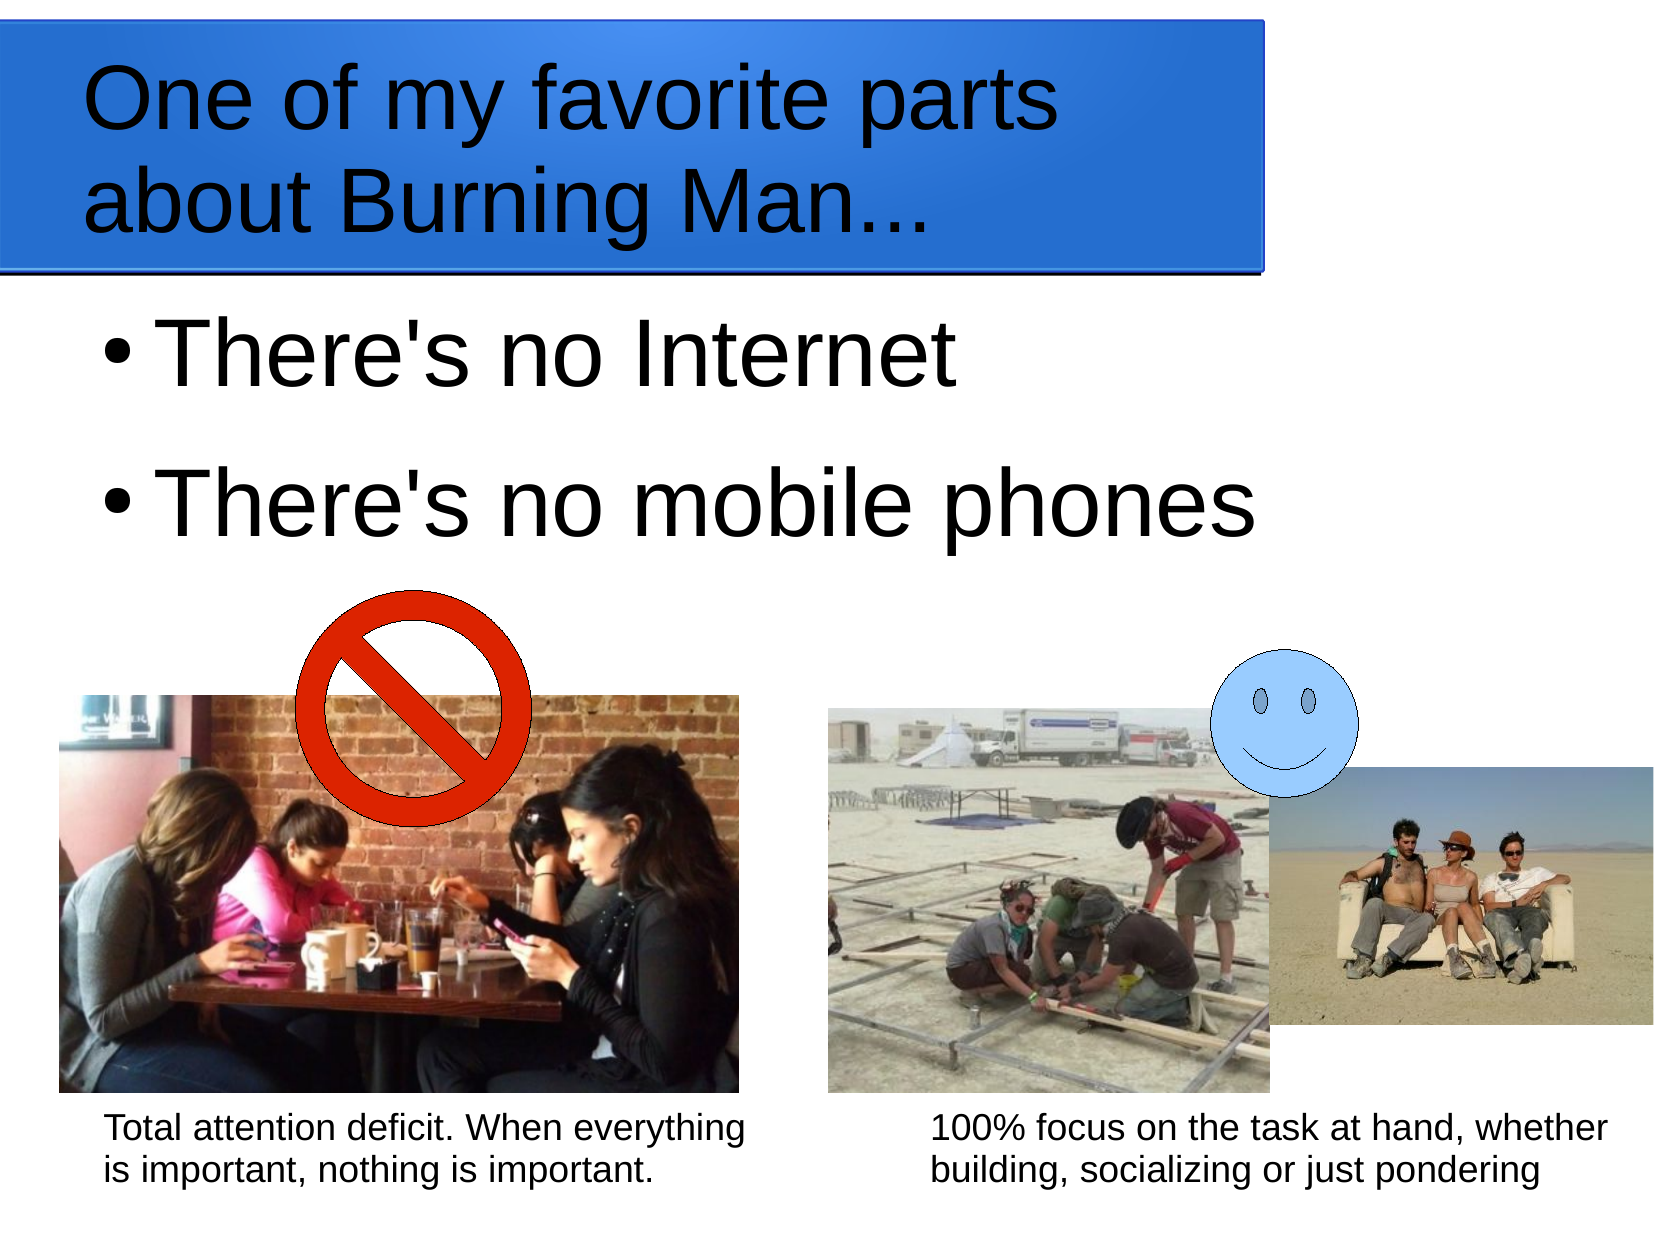

# One of my favorite parts about Burning Man...
There's no Internet
There's no mobile phones
Total attention deficit. When everything is important, nothing is important.
100% focus on the task at hand, whether building, socializing or just pondering